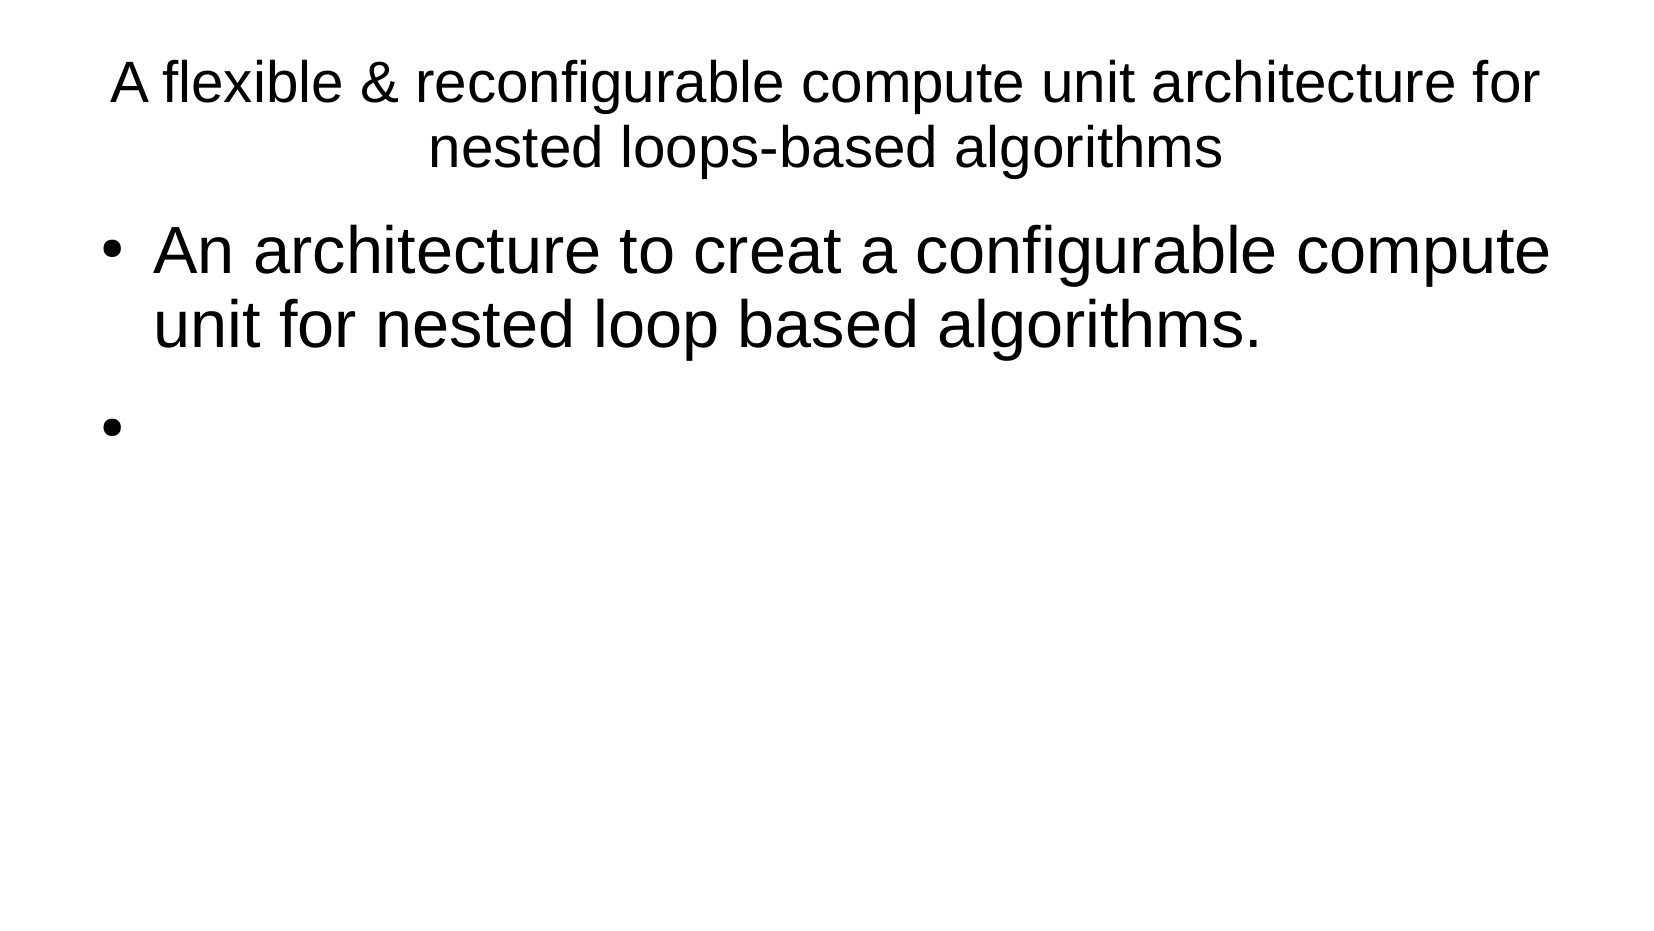

# A flexible & reconfigurable compute unit architecture for nested loops-based algorithms
An architecture to creat a configurable compute unit for nested loop based algorithms.